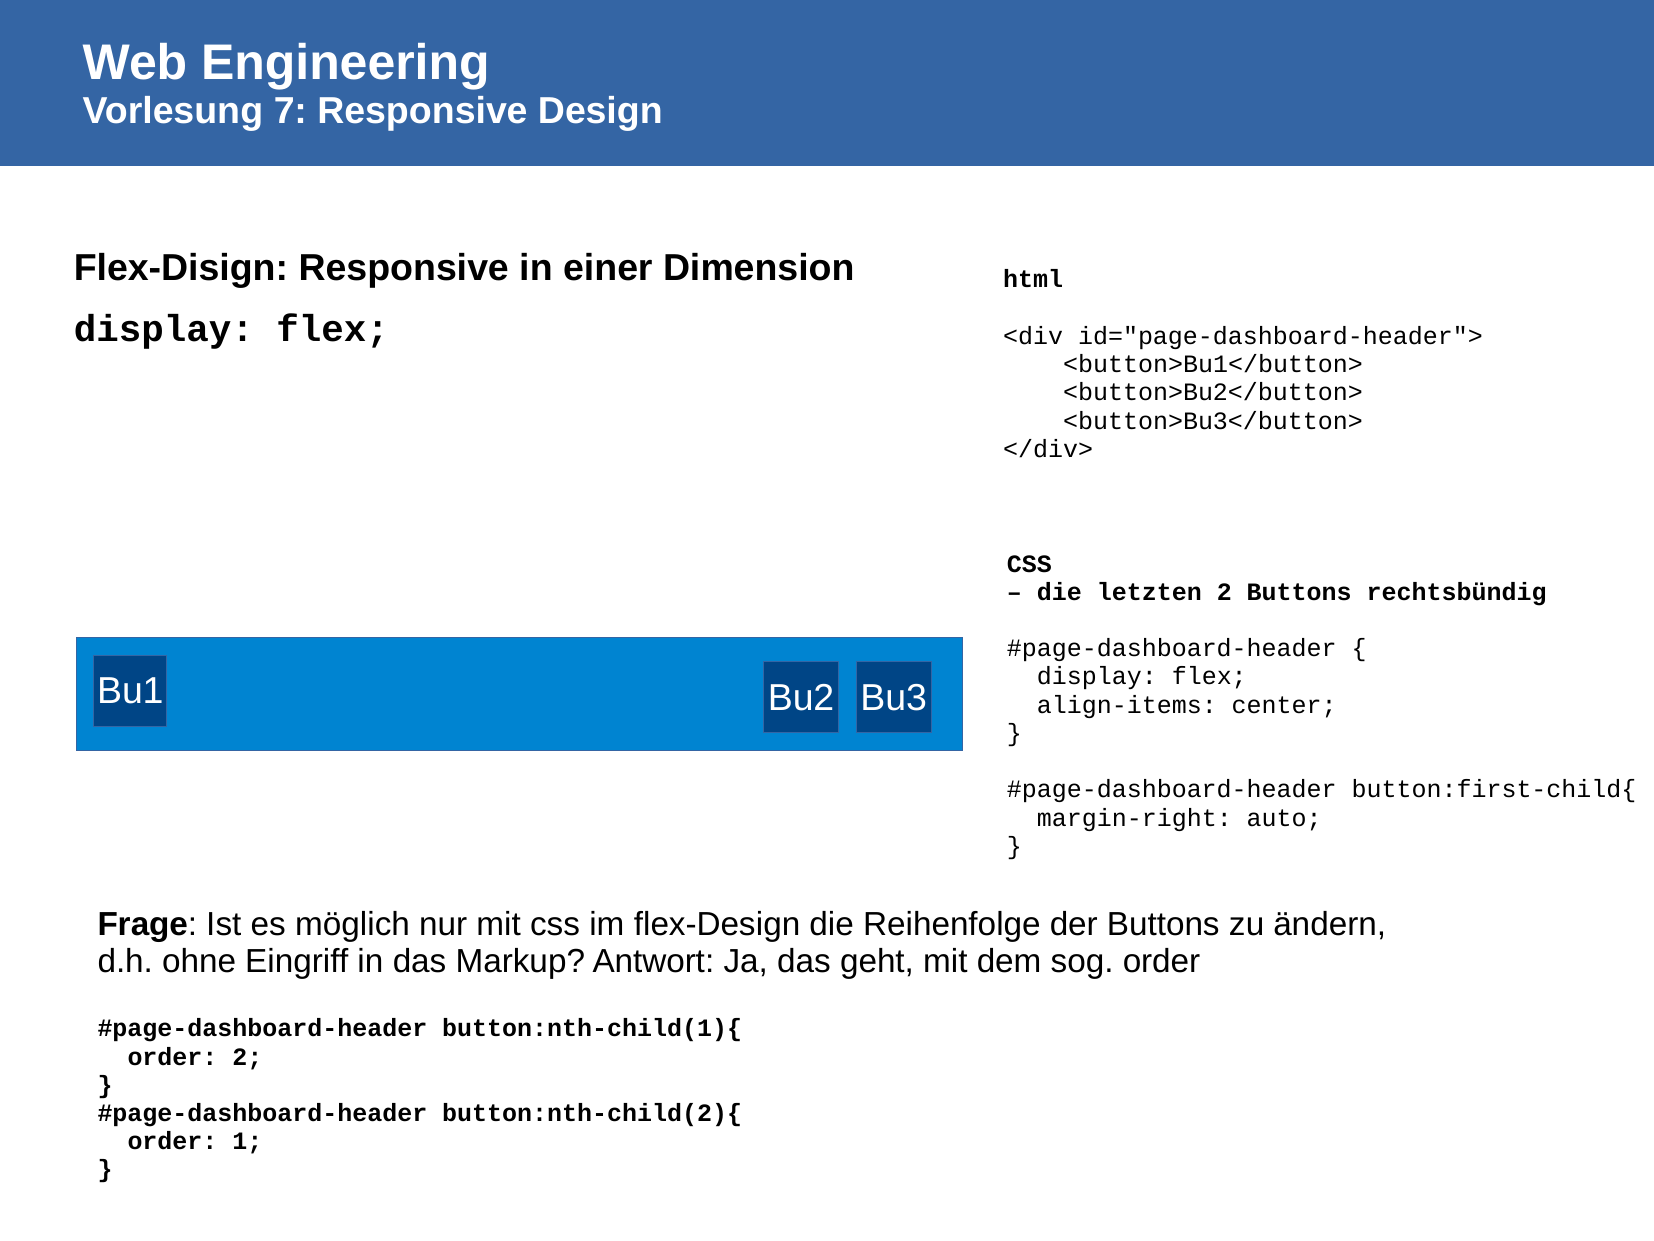

# Web Engineering Vorlesung 7: Responsive Design
Flex-Disign: Responsive in einer Dimension
display: flex;
html
<div id="page-dashboard-header">
 <button>Bu1</button>
 <button>Bu2</button>
 <button>Bu3</button>
</div>
CSS
– die letzten 2 Buttons rechtsbündig
#page-dashboard-header {
 display: flex;
 align-items: center;
}
#page-dashboard-header button:first-child{
 margin-right: auto;
}
Bu1
Bu2
Bu3
Frage: Ist es möglich nur mit css im flex-Design die Reihenfolge der Buttons zu ändern,
d.h. ohne Eingriff in das Markup? Antwort: Ja, das geht, mit dem sog. order
#page-dashboard-header button:nth-child(1){
 order: 2;
}
#page-dashboard-header button:nth-child(2){
 order: 1;
}